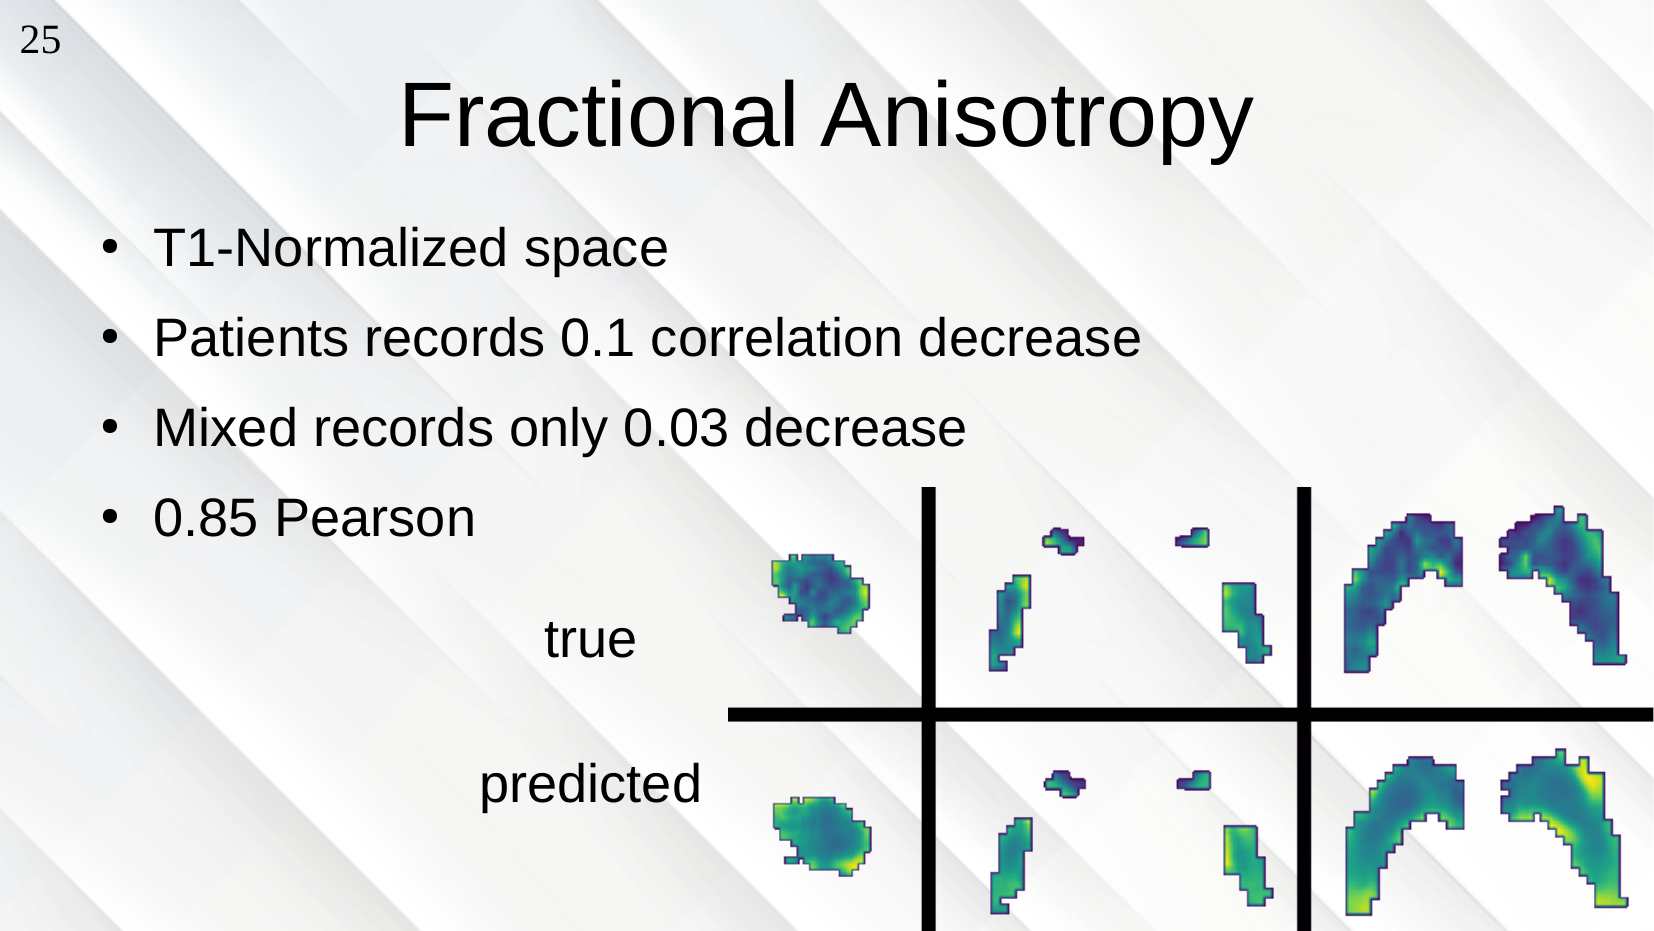

25
# Fractional Anisotropy
T1-Normalized space
Patients records 0.1 correlation decrease
Mixed records only 0.03 decrease
0.85 Pearson
true
predicted